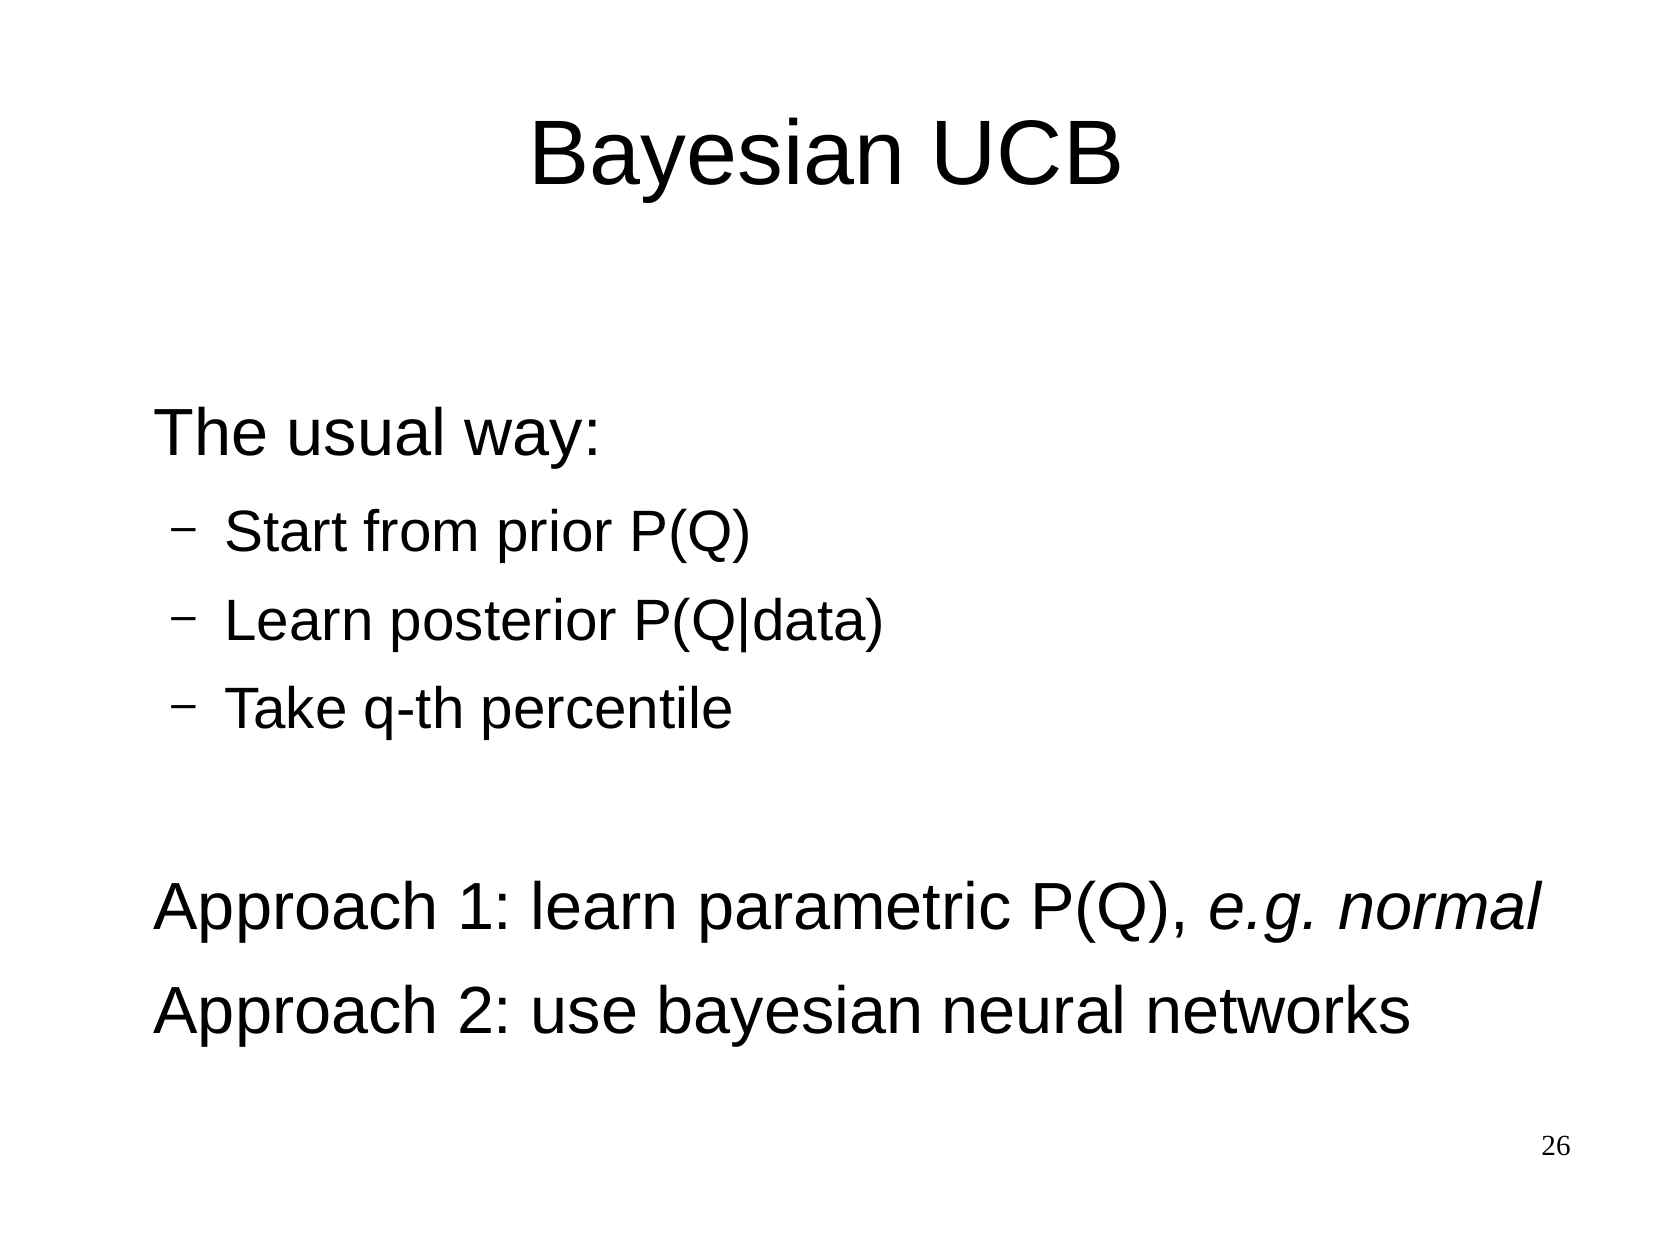

# Bayesian UCB
The usual way:
Start from prior P(Q)
Learn posterior P(Q|data)
Take q-th percentile
Approach 1: learn parametric P(Q), e.g. normal
Approach 2: use bayesian neural networks
26